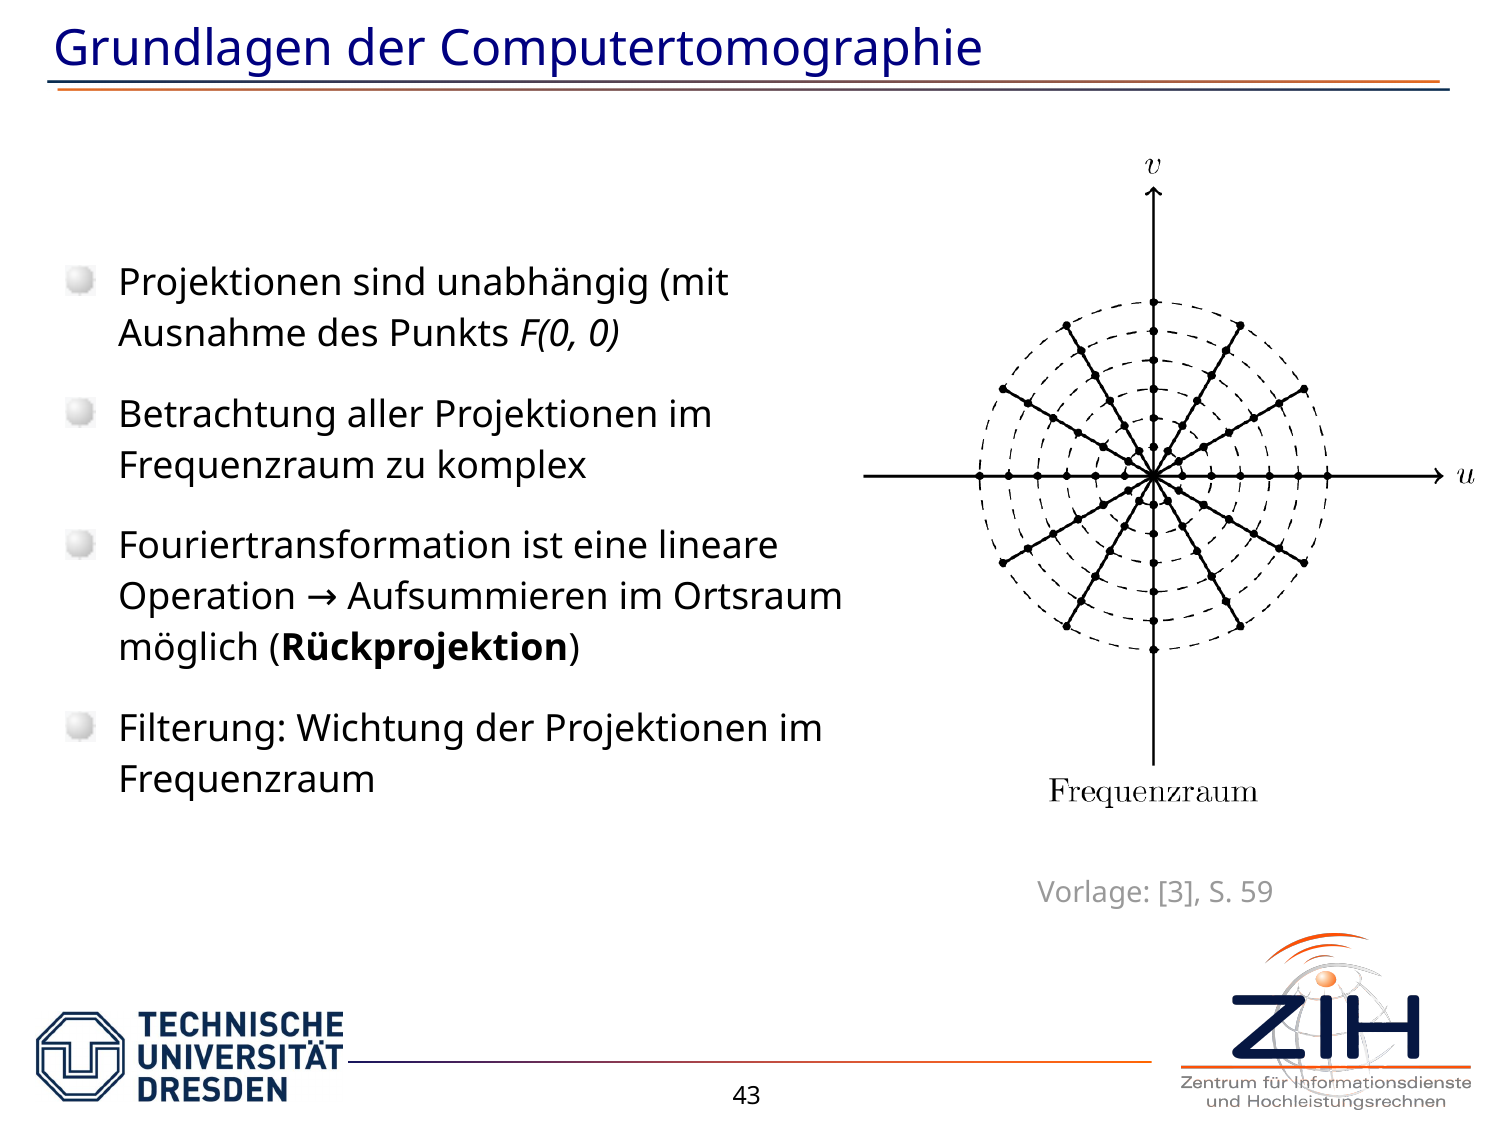

# Grundlagen der Computertomographie
Projektionen sind unabhängig (mit Ausnahme des Punkts F(0, 0)
Betrachtung aller Projektionen im Frequenzraum zu komplex
Fouriertransformation ist eine lineare Operation → Aufsummieren im Ortsraum möglich (Rückprojektion)
Filterung: Wichtung der Projektionen im Frequenzraum
Vorlage: [3], S. 59
43